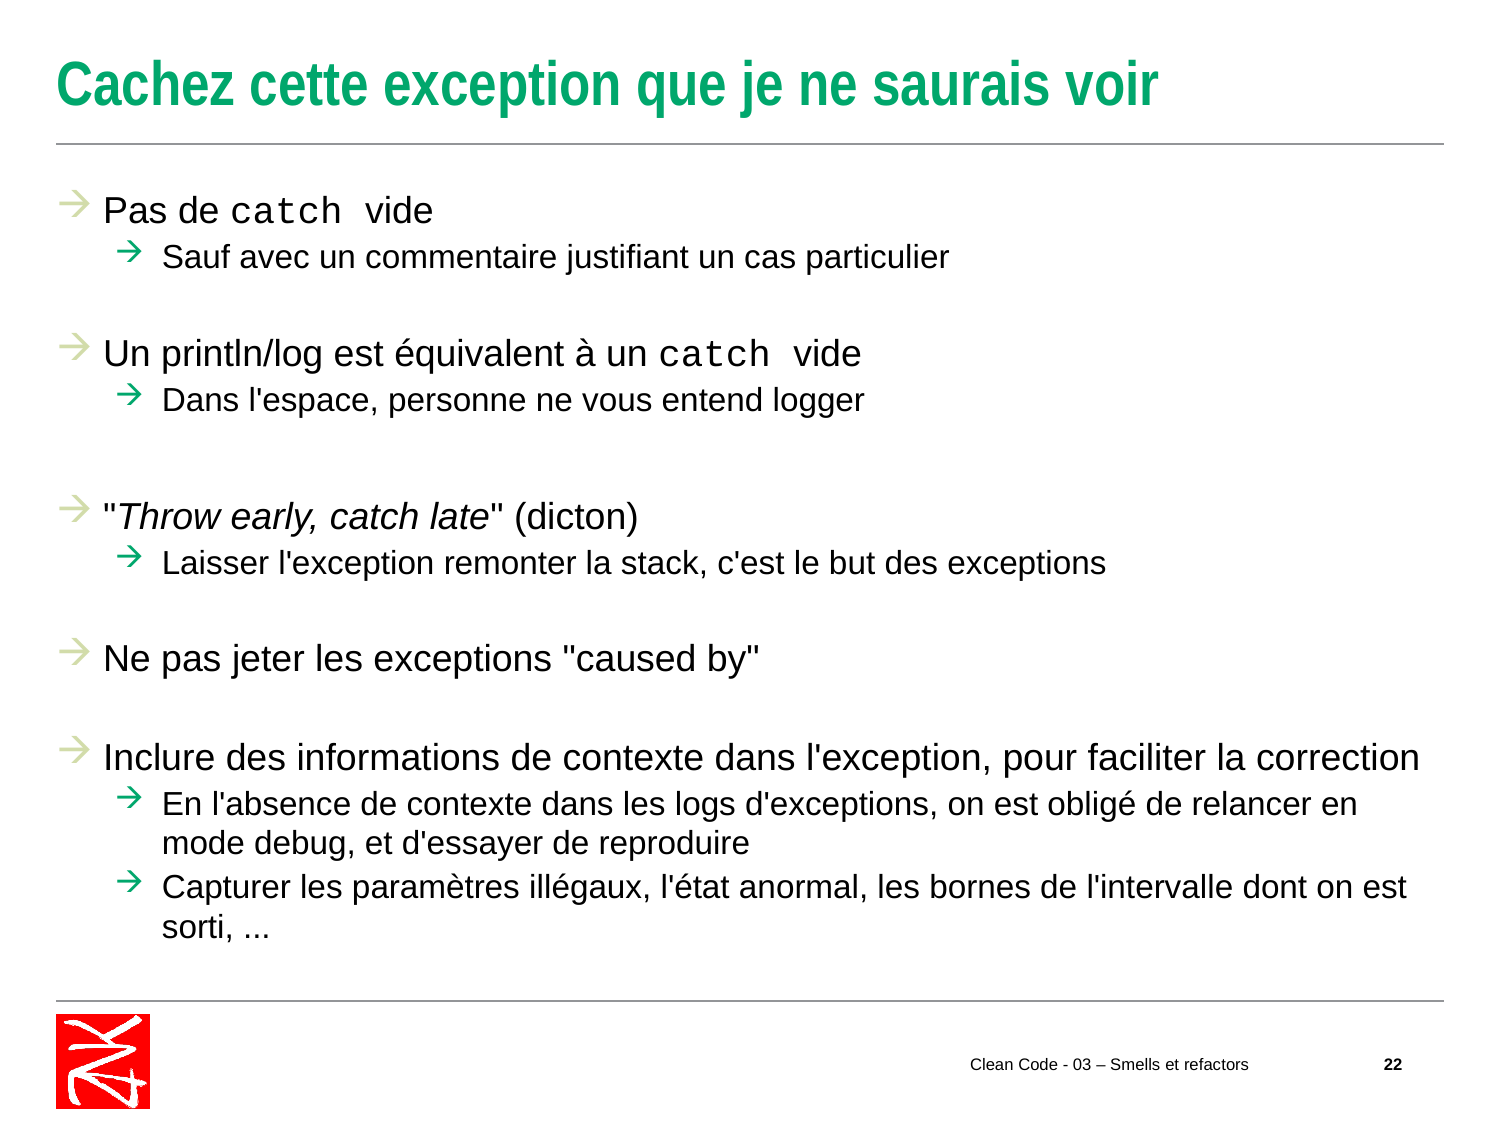

# Cachez cette exception que je ne saurais voir
Pas de catch vide
Sauf avec un commentaire justifiant un cas particulier
Un println/log est équivalent à un catch vide
Dans l'espace, personne ne vous entend logger
"Throw early, catch late" (dicton)
Laisser l'exception remonter la stack, c'est le but des exceptions
Ne pas jeter les exceptions "caused by"
Inclure des informations de contexte dans l'exception, pour faciliter la correction
En l'absence de contexte dans les logs d'exceptions, on est obligé de relancer en mode debug, et d'essayer de reproduire
Capturer les paramètres illégaux, l'état anormal, les bornes de l'intervalle dont on est sorti, ...
Clean Code - 03 – Smells et refactors